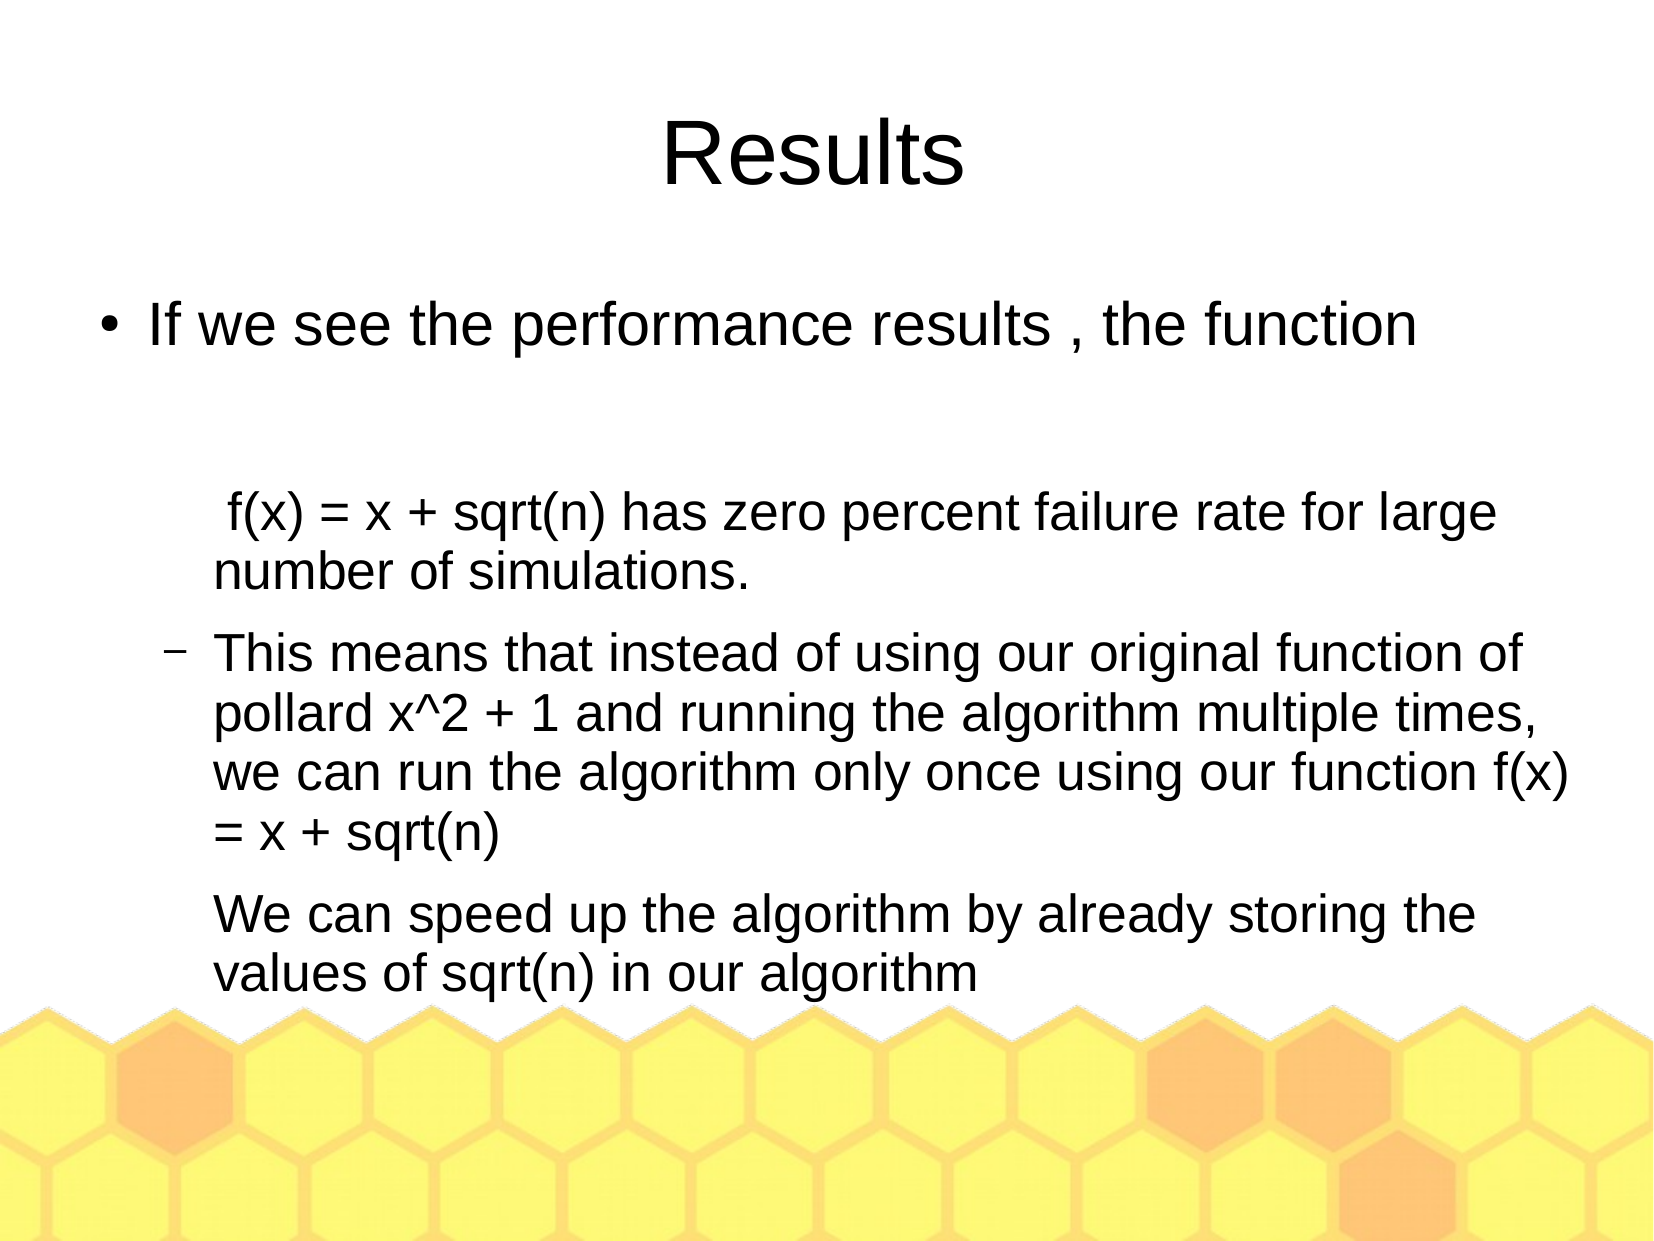

# Results
If we see the performance results , the function
 f(x) = x + sqrt(n) has zero percent failure rate for large number of simulations.
This means that instead of using our original function of pollard x^2 + 1 and running the algorithm multiple times, we can run the algorithm only once using our function f(x) = x + sqrt(n)
We can speed up the algorithm by already storing the values of sqrt(n) in our algorithm